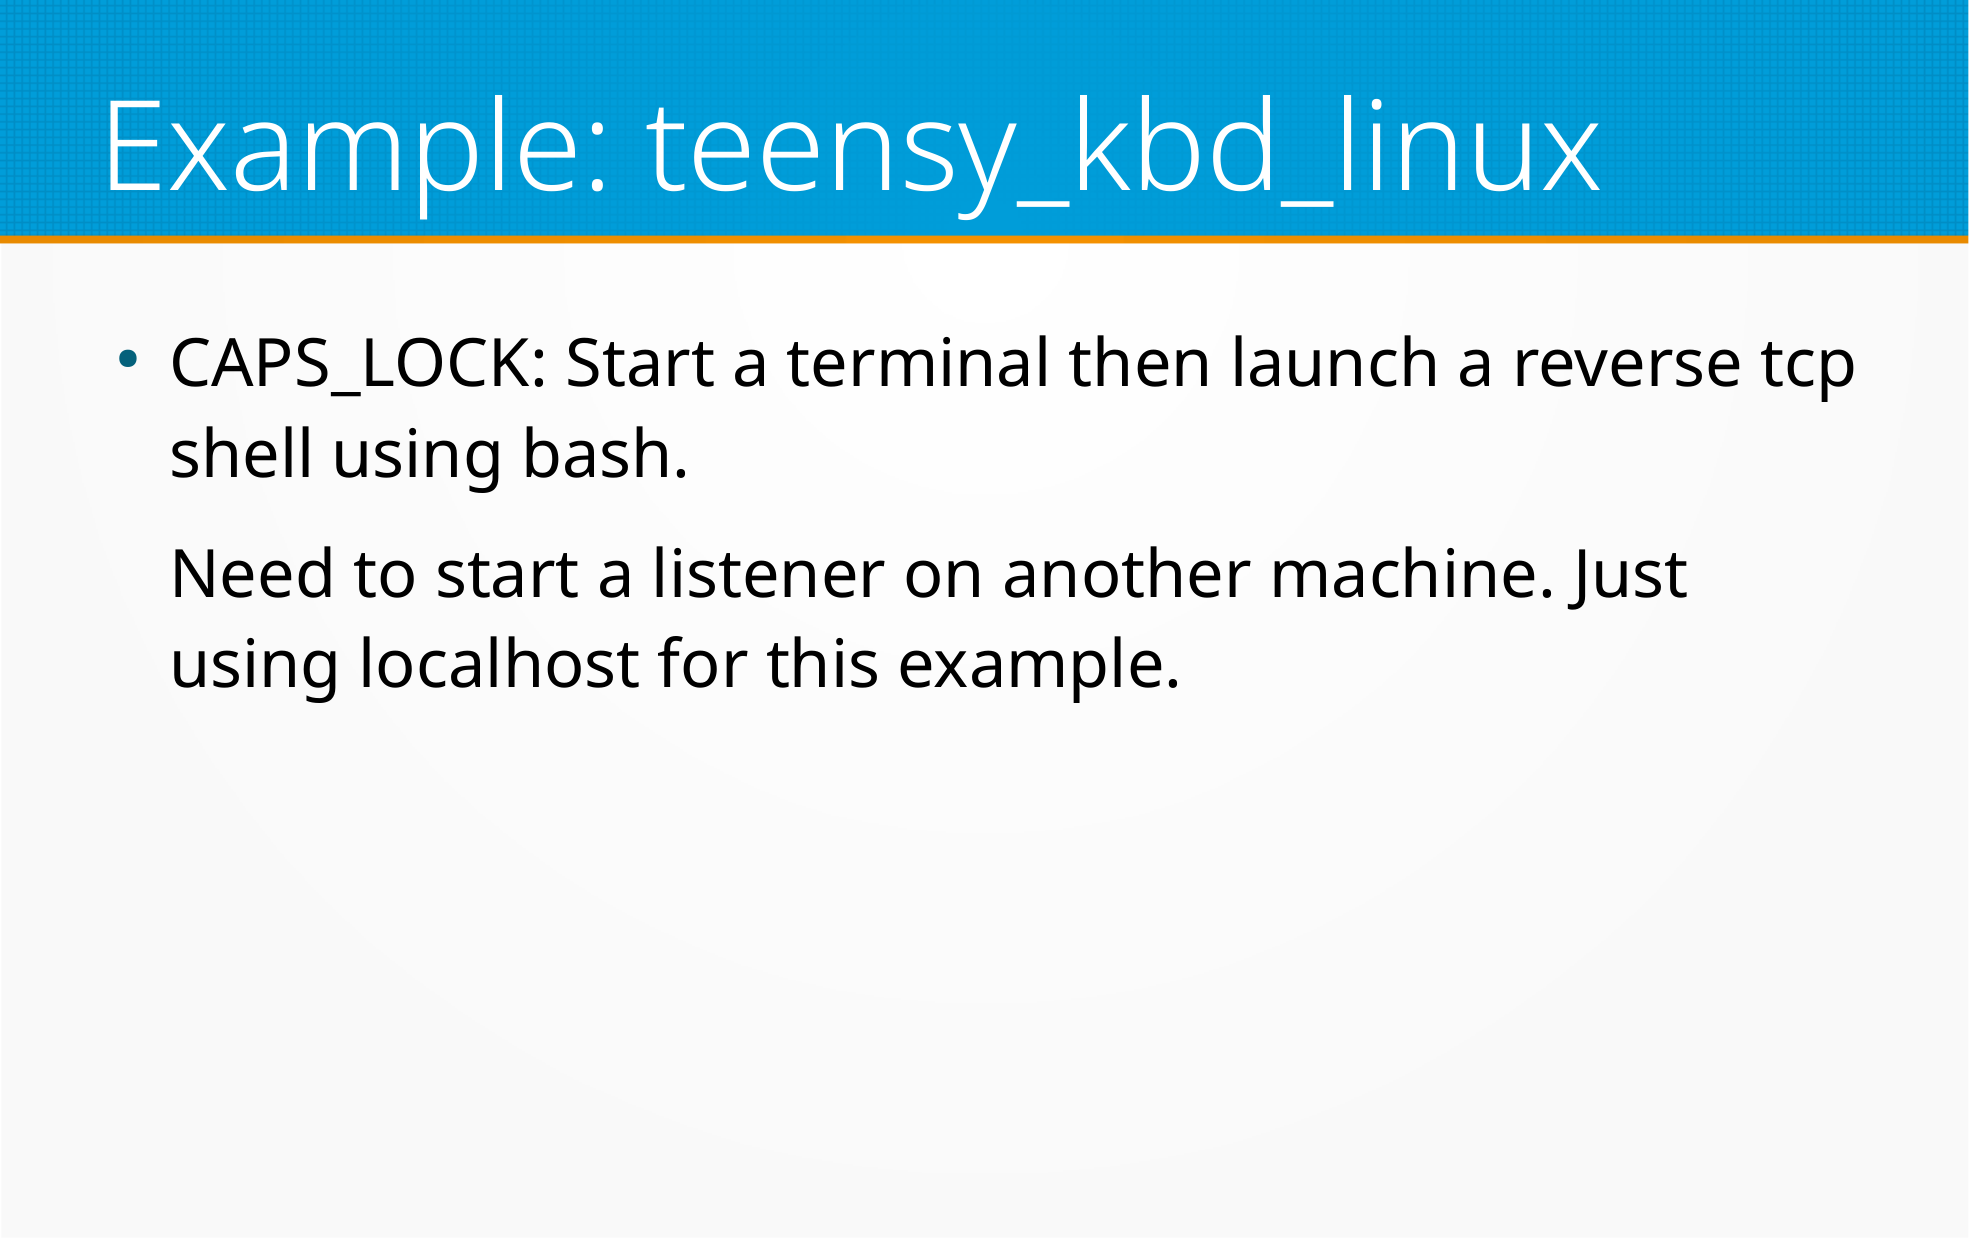

# Example: teensy_kbd_linux
CAPS_LOCK: Start a terminal then launch a reverse tcp shell using bash.
Need to start a listener on another machine. Just using localhost for this example.